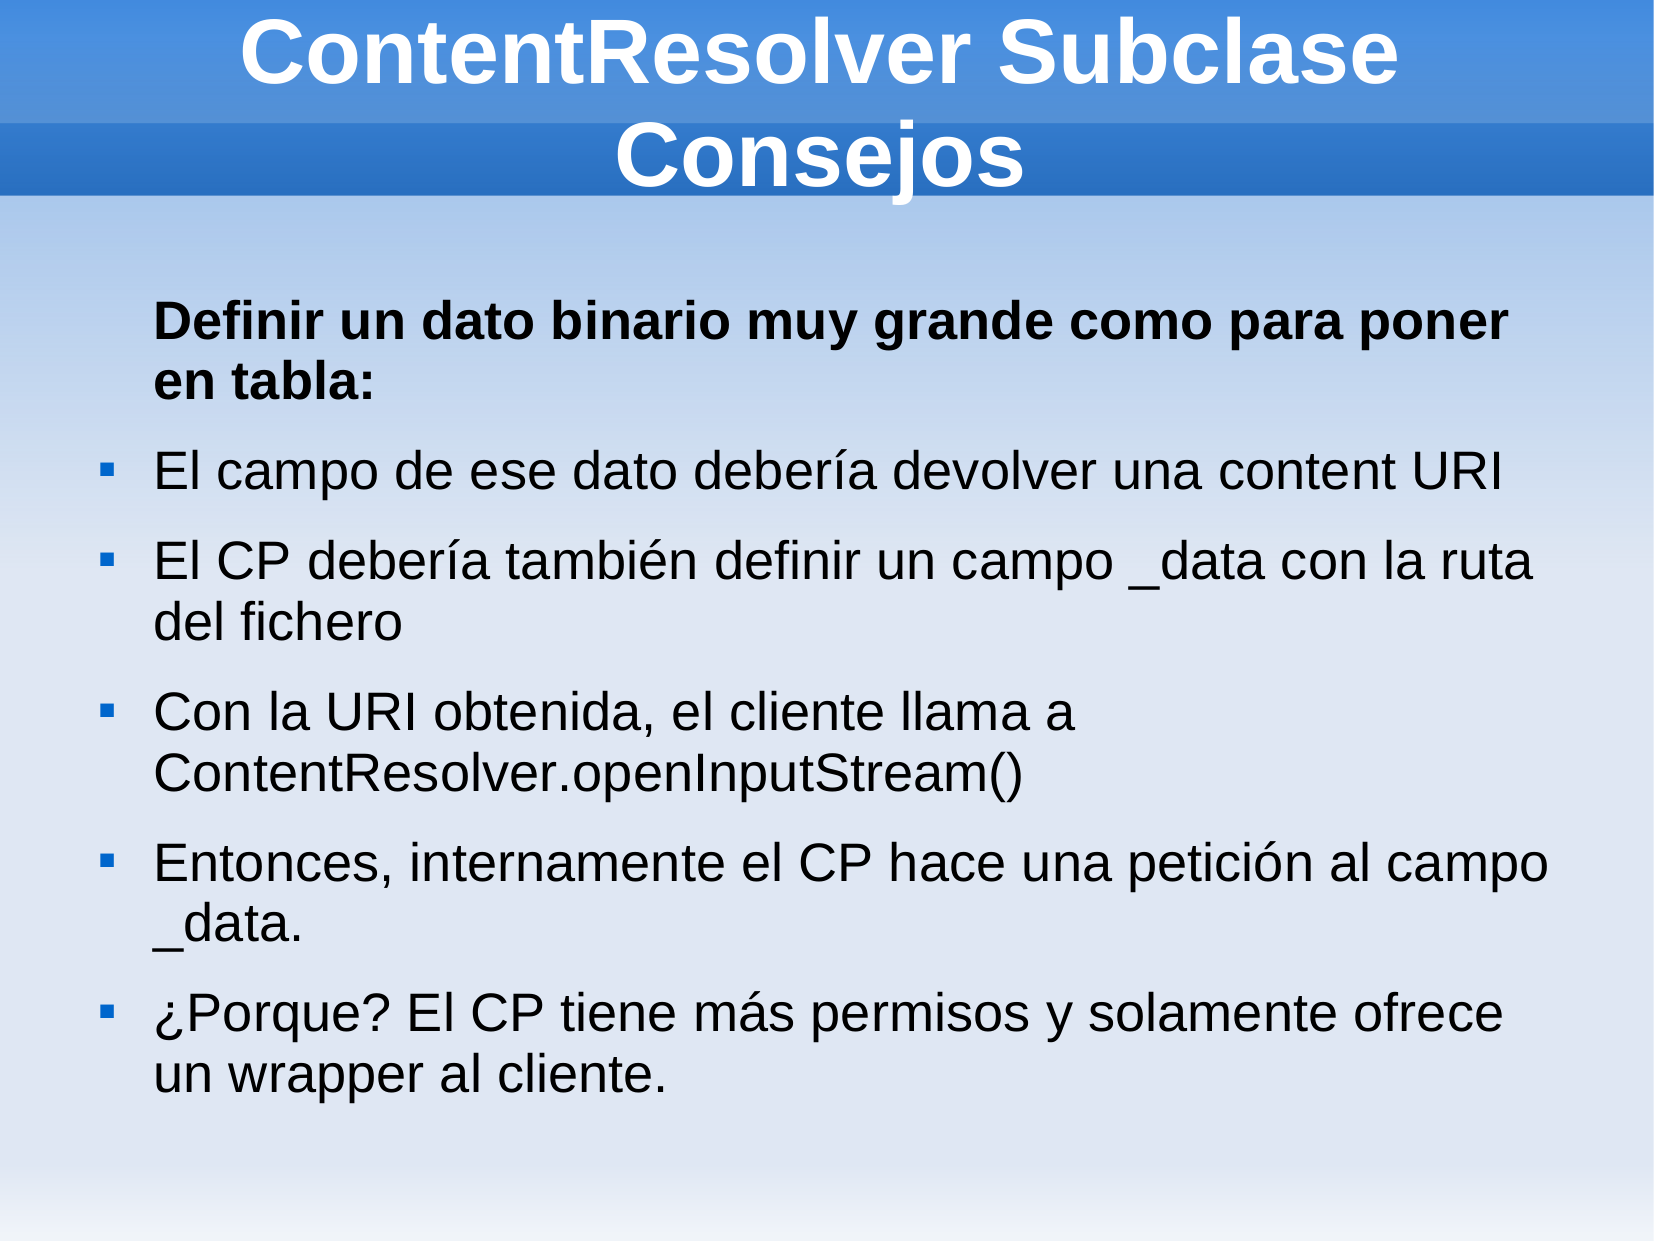

# ContentResolver Subclase Consejos
Definir un dato binario muy grande como para poner en tabla:
El campo de ese dato debería devolver una content URI
El CP debería también definir un campo _data con la ruta del fichero
Con la URI obtenida, el cliente llama a ContentResolver.openInputStream()
Entonces, internamente el CP hace una petición al campo _data.
¿Porque? El CP tiene más permisos y solamente ofrece un wrapper al cliente.